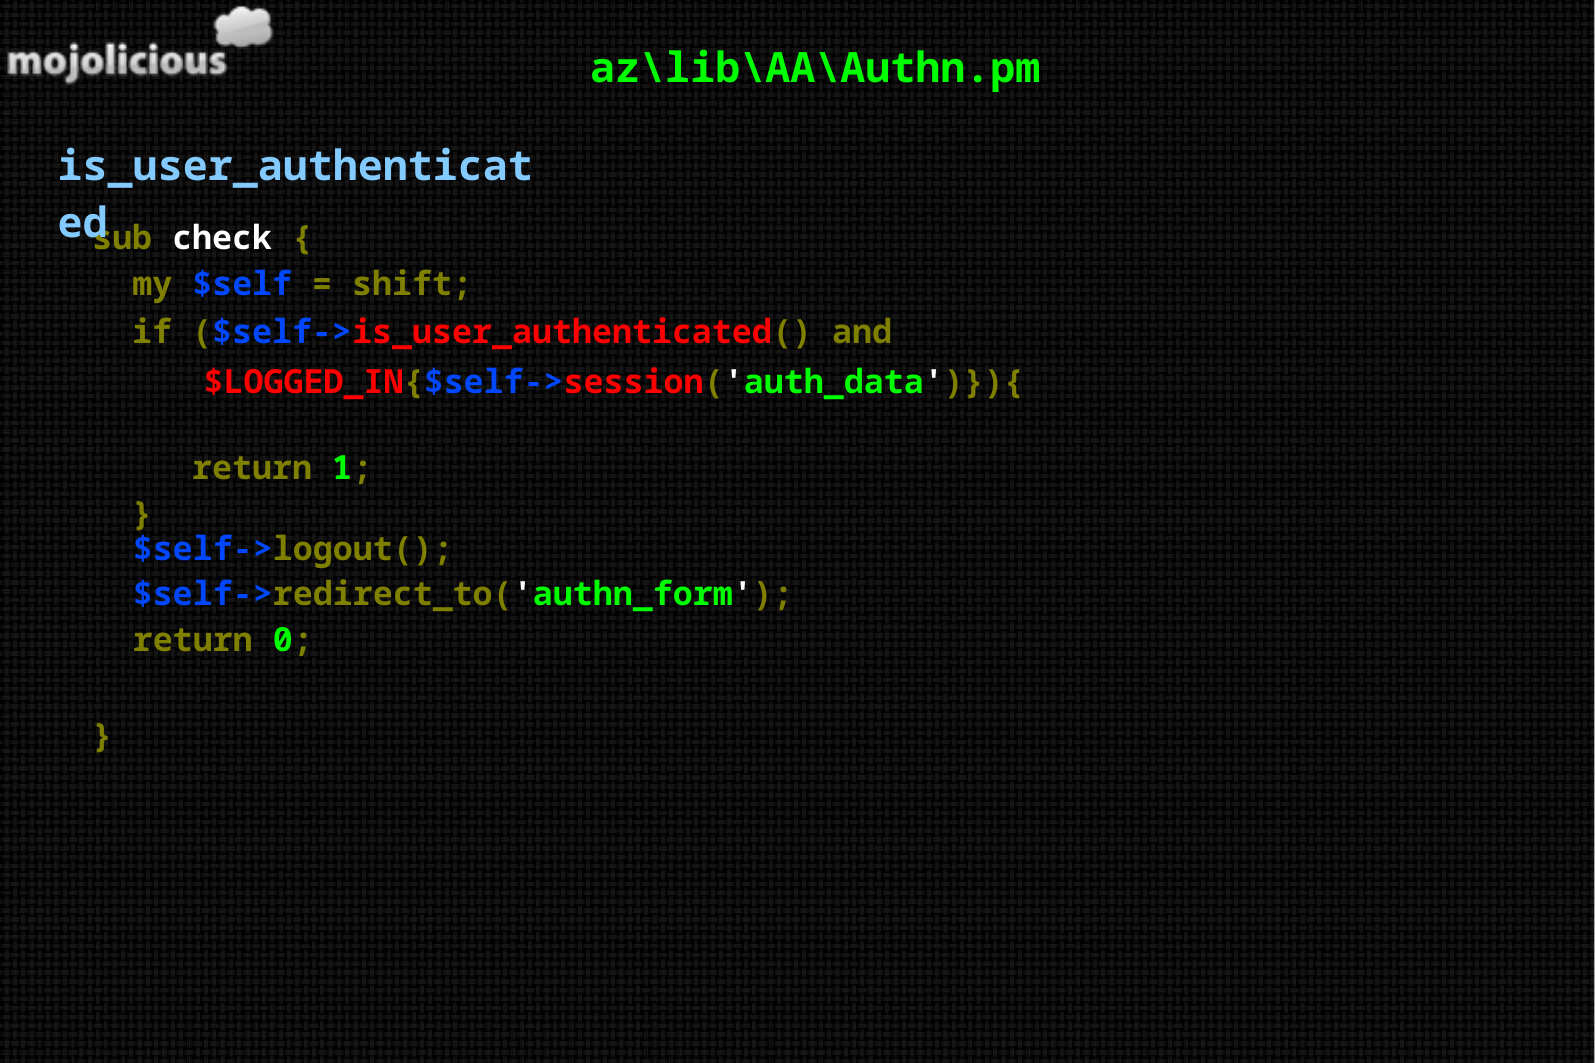

az\lib\AA\Authn.pm
is_user_authenticated
sub check {
 my $self = shift;
}
if ($self->is_user_authenticated() and
 return 1;
}
$LOGGED_IN{$self->session('auth_data')}){
$self->logout();
$self->redirect_to('authn_form');
return 0;